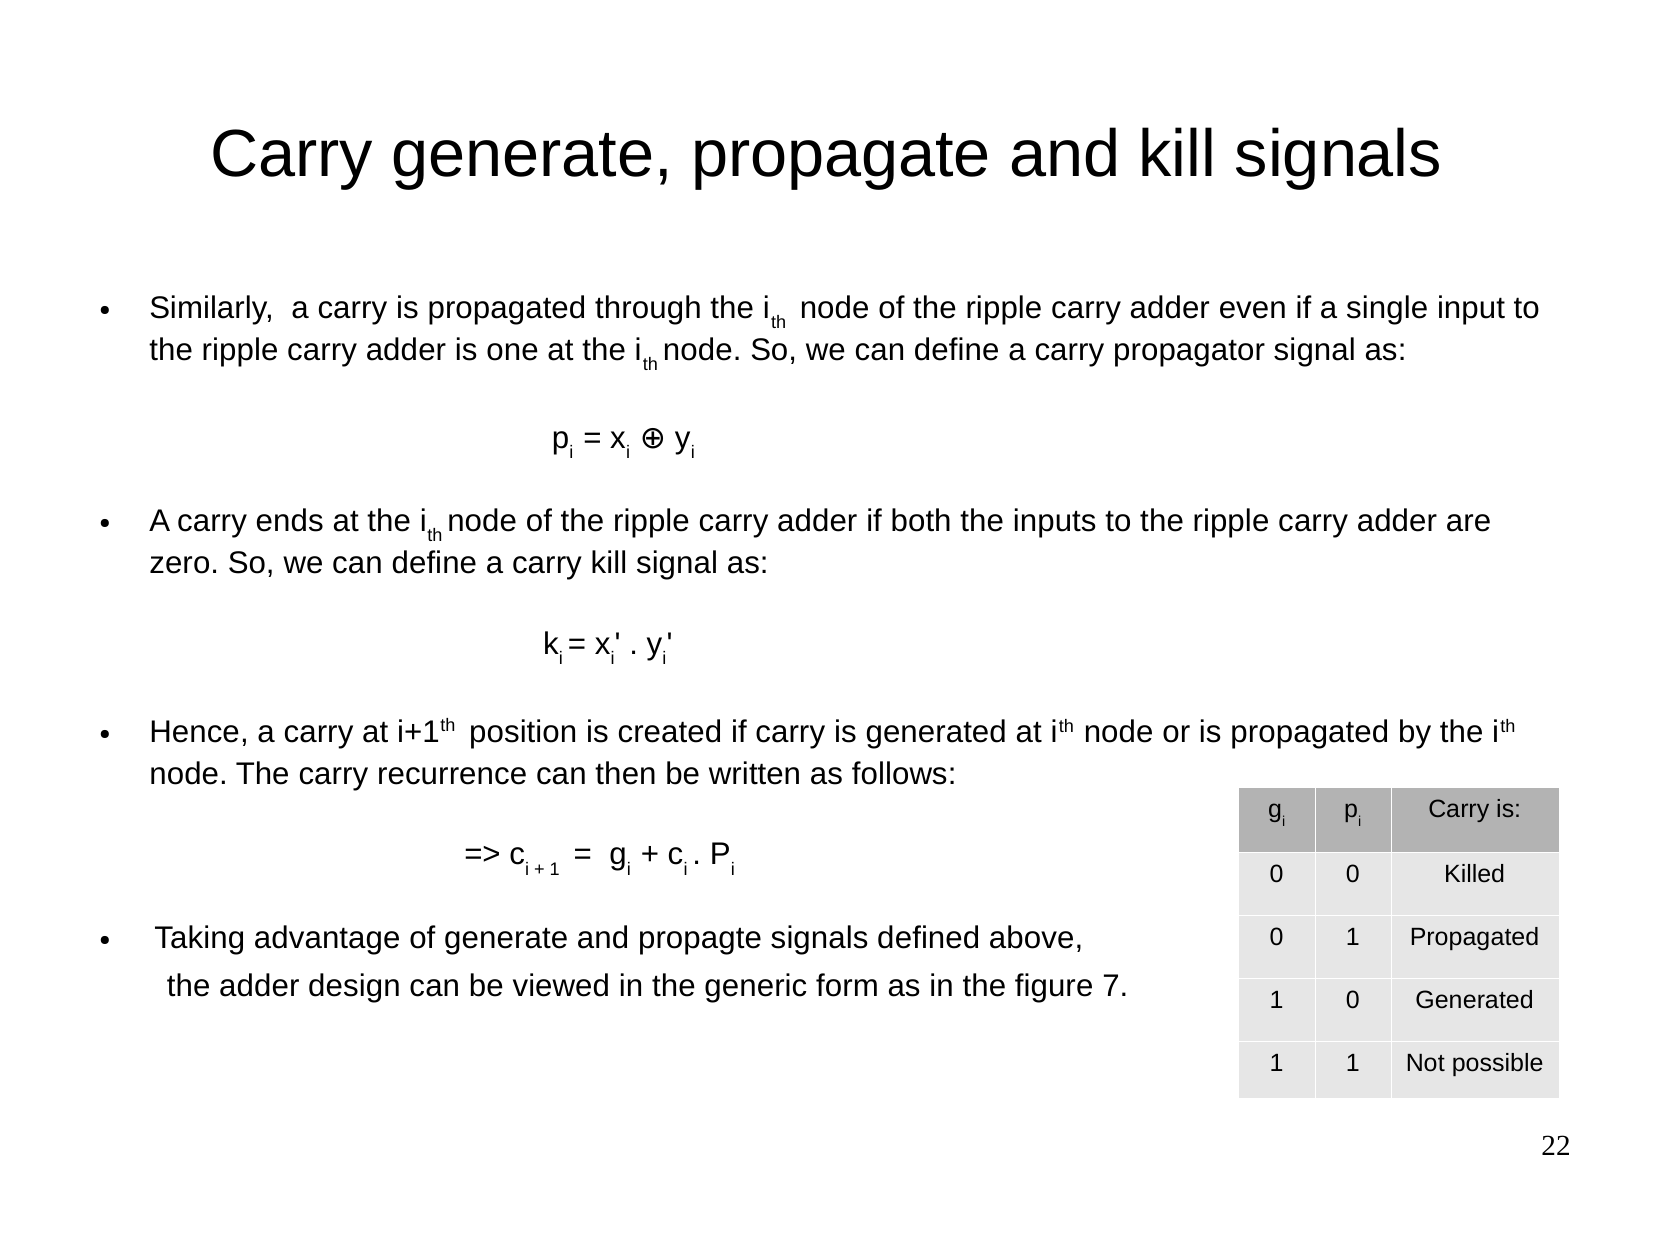

# Carry generate, propagate and kill signals
Similarly, a carry is propagated through the ith node of the ripple carry adder even if a single input to the ripple carry adder is one at the ith node. So, we can define a carry propagator signal as:
 pi = xi ⊕ yi
A carry ends at the ith node of the ripple carry adder if both the inputs to the ripple carry adder are zero. So, we can define a carry kill signal as:
 ki = xi' . yi'
Hence, a carry at i+1th position is created if carry is generated at ith node or is propagated by the ith node. The carry recurrence can then be written as follows:
 => ci + 1 = gi + ci . Pi
 Taking advantage of generate and propagte signals defined above,
 the adder design can be viewed in the generic form as in the figure 7.
| gi | pi | Carry is: |
| --- | --- | --- |
| 0 | 0 | Killed |
| 0 | 1 | Propagated |
| 1 | 0 | Generated |
| 1 | 1 | Not possible |
22